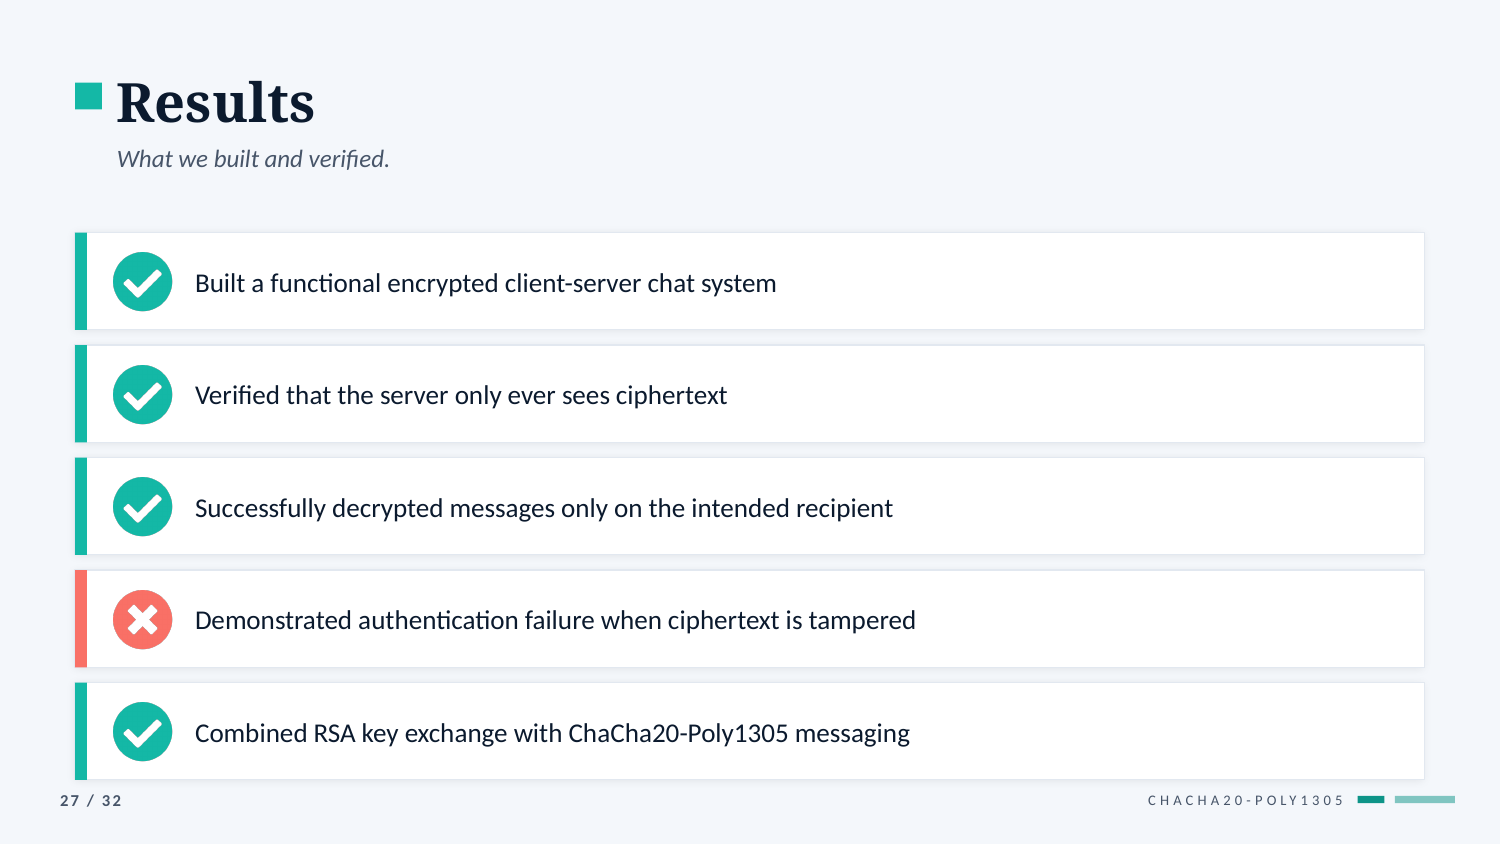

Results
What we built and verified.
Built a functional encrypted client-server chat system
Verified that the server only ever sees ciphertext
Successfully decrypted messages only on the intended recipient
Demonstrated authentication failure when ciphertext is tampered
Combined RSA key exchange with ChaCha20-Poly1305 messaging
27 / 32
CHACHA20-POLY1305